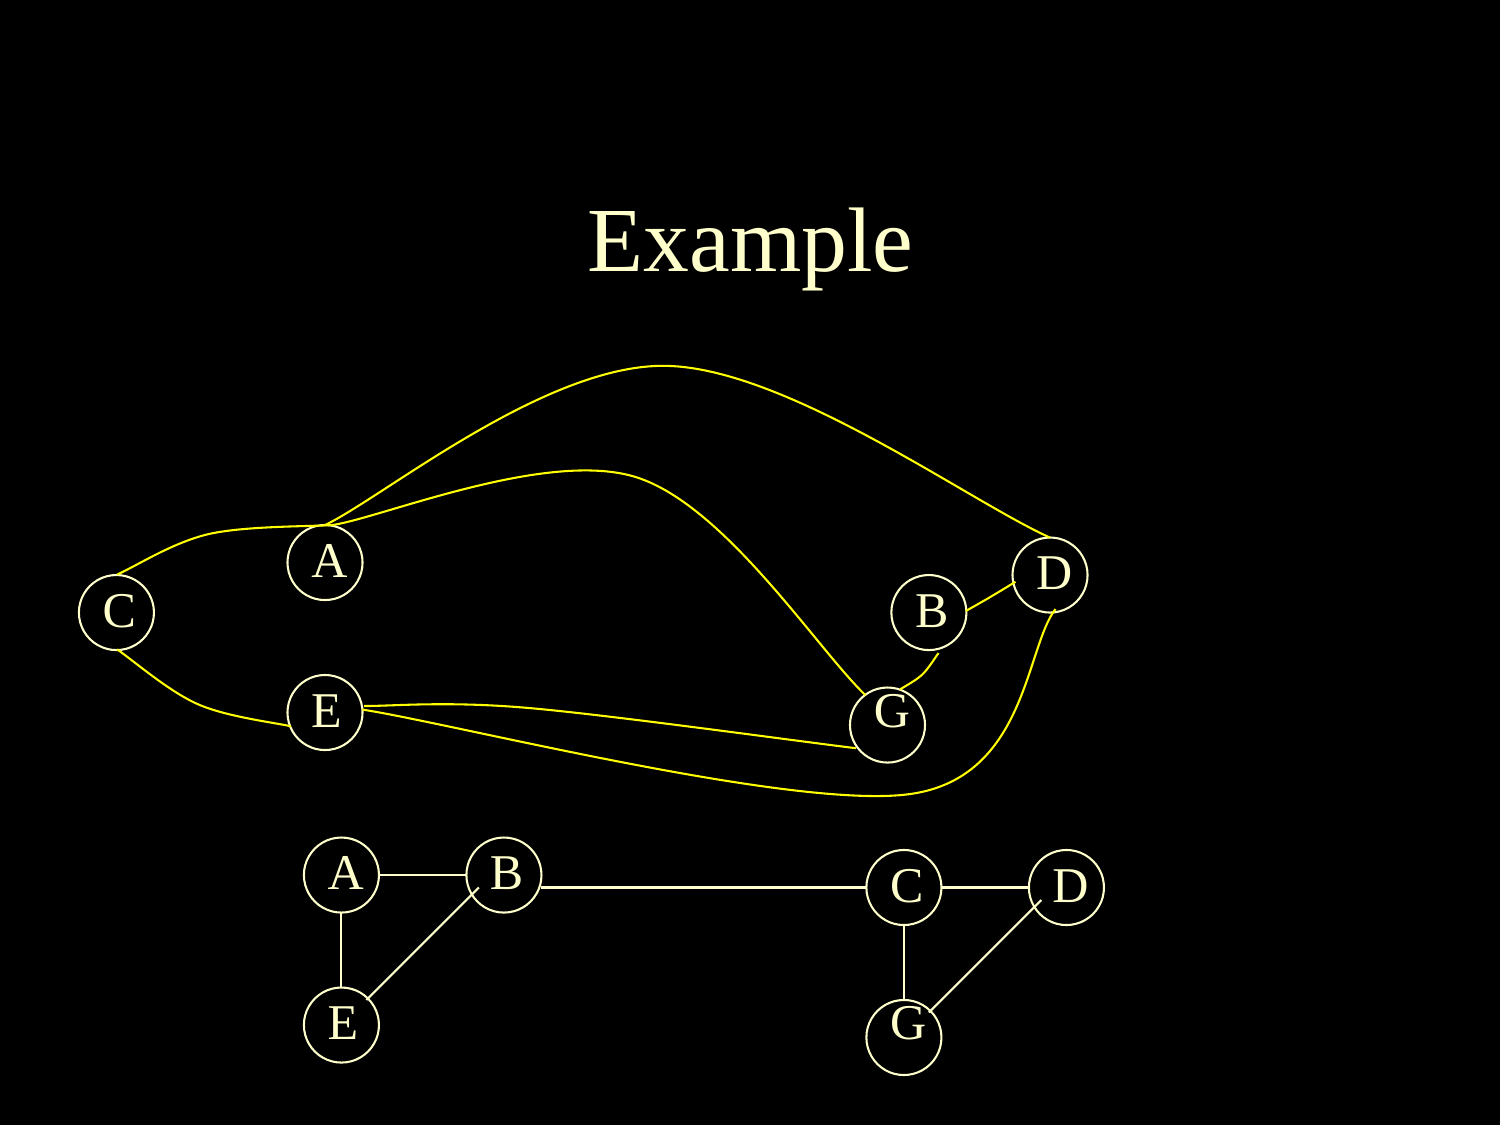

# Example
A
D
C
B
E
G
A
B
C
D
E
G